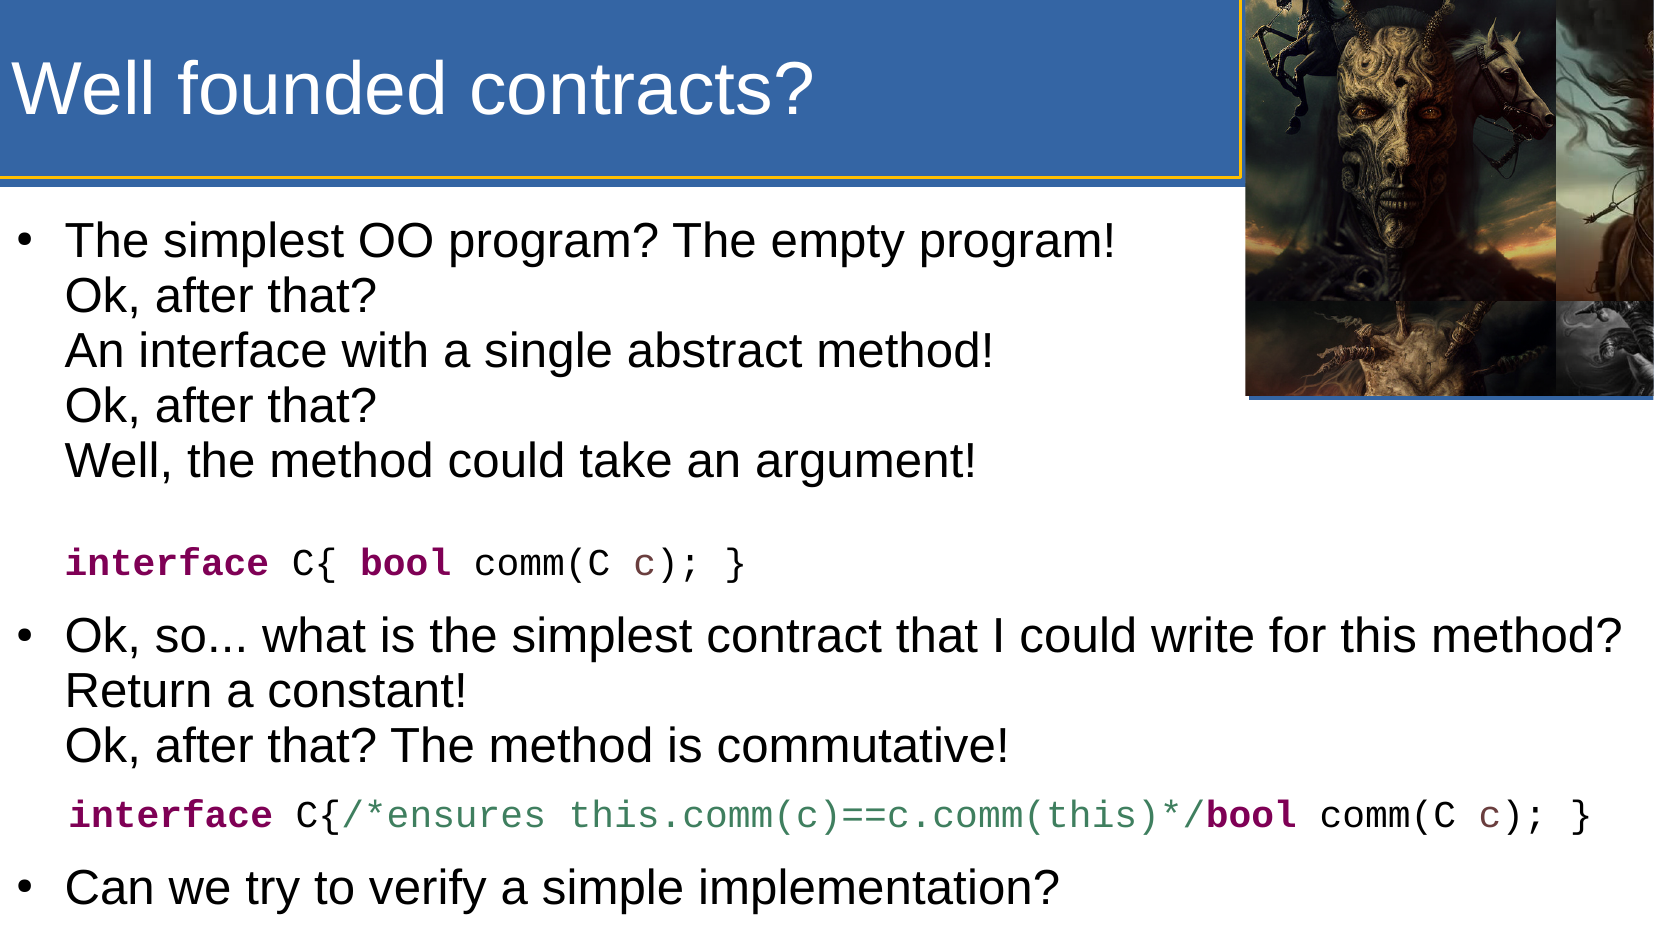

# Well founded contracts?
The simplest OO program? The empty program!
Ok, after that?
An interface with a single abstract method!
Ok, after that?
Well, the method could take an argument!
interface C{ bool comm(C c); }
Ok, so... what is the simplest contract that I could write for this method? Return a constant!
Ok, after that? The method is commutative!
 interface C{/*ensures this.comm(c)==c.comm(this)*/bool comm(C c); }
Can we try to verify a simple implementation?